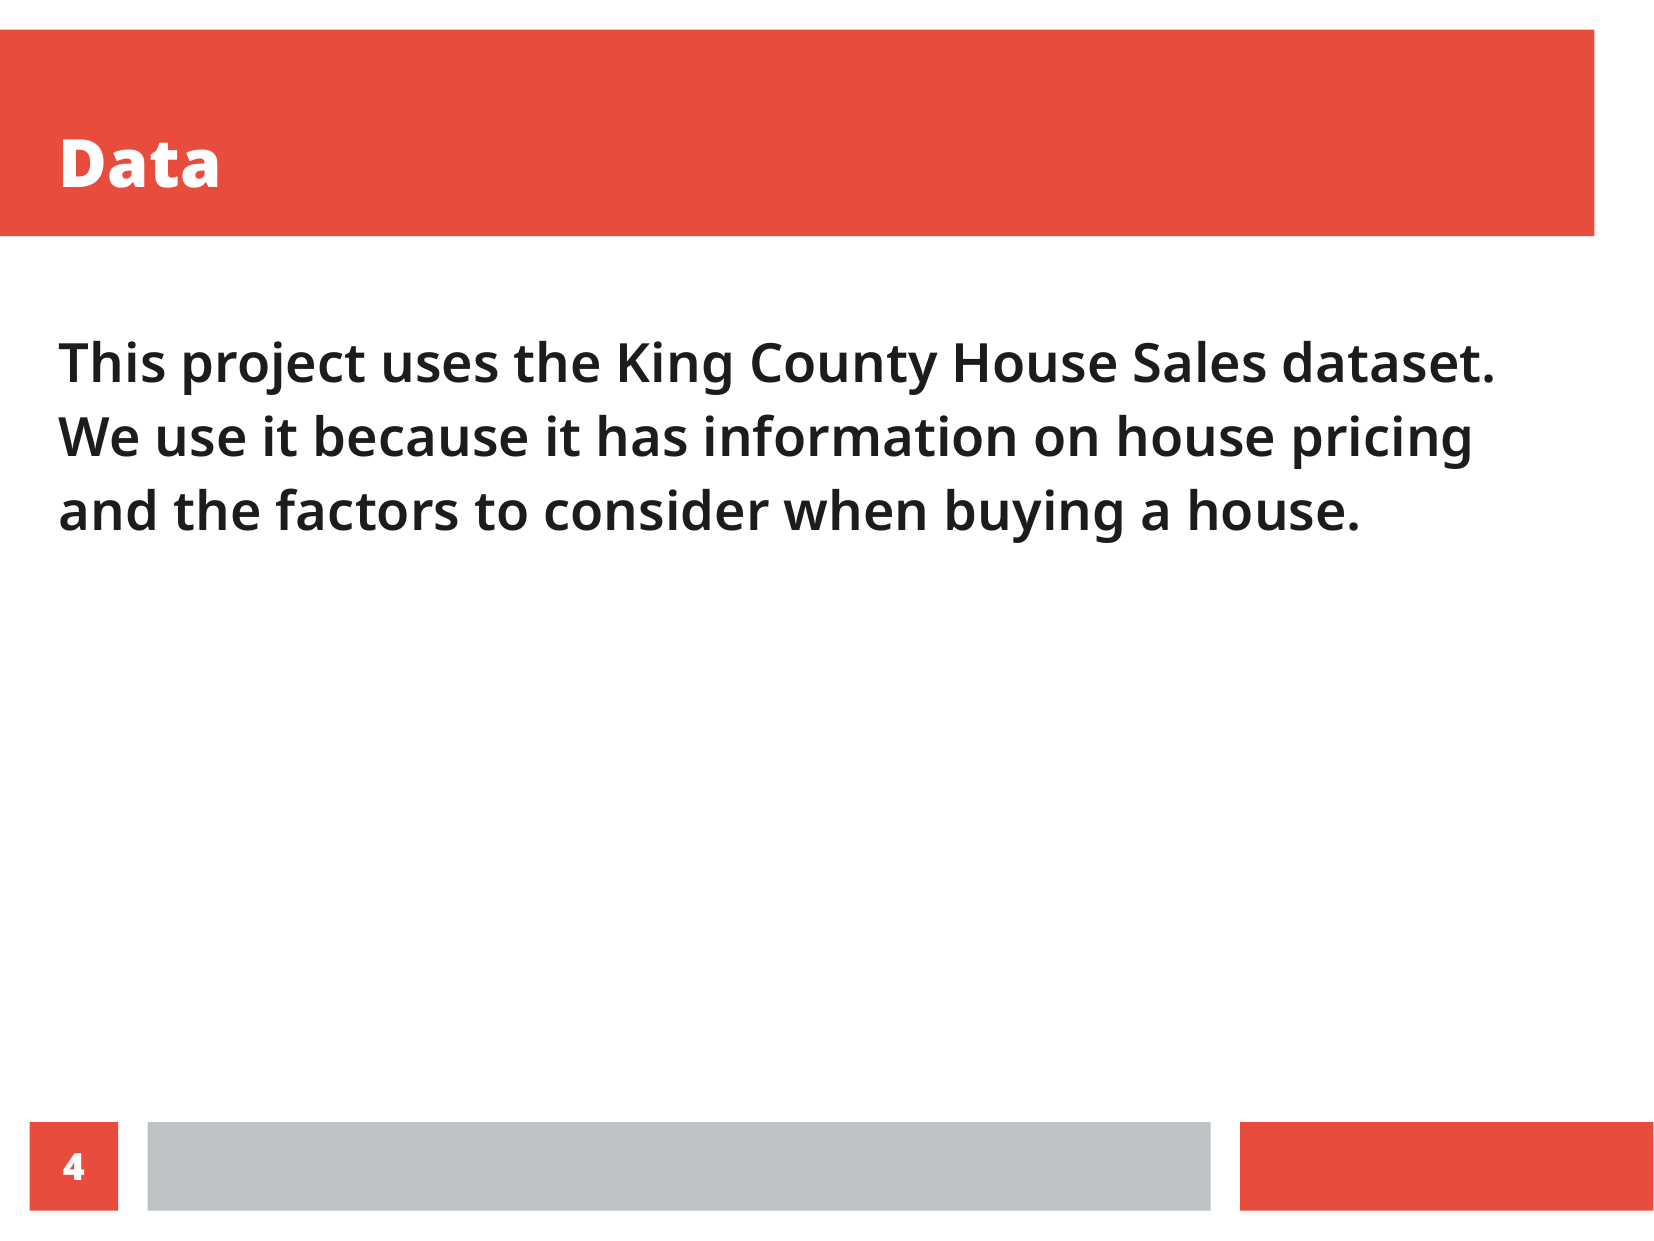

# Data
This project uses the King County House Sales dataset. We use it because it has information on house pricing and the factors to consider when buying a house.
4